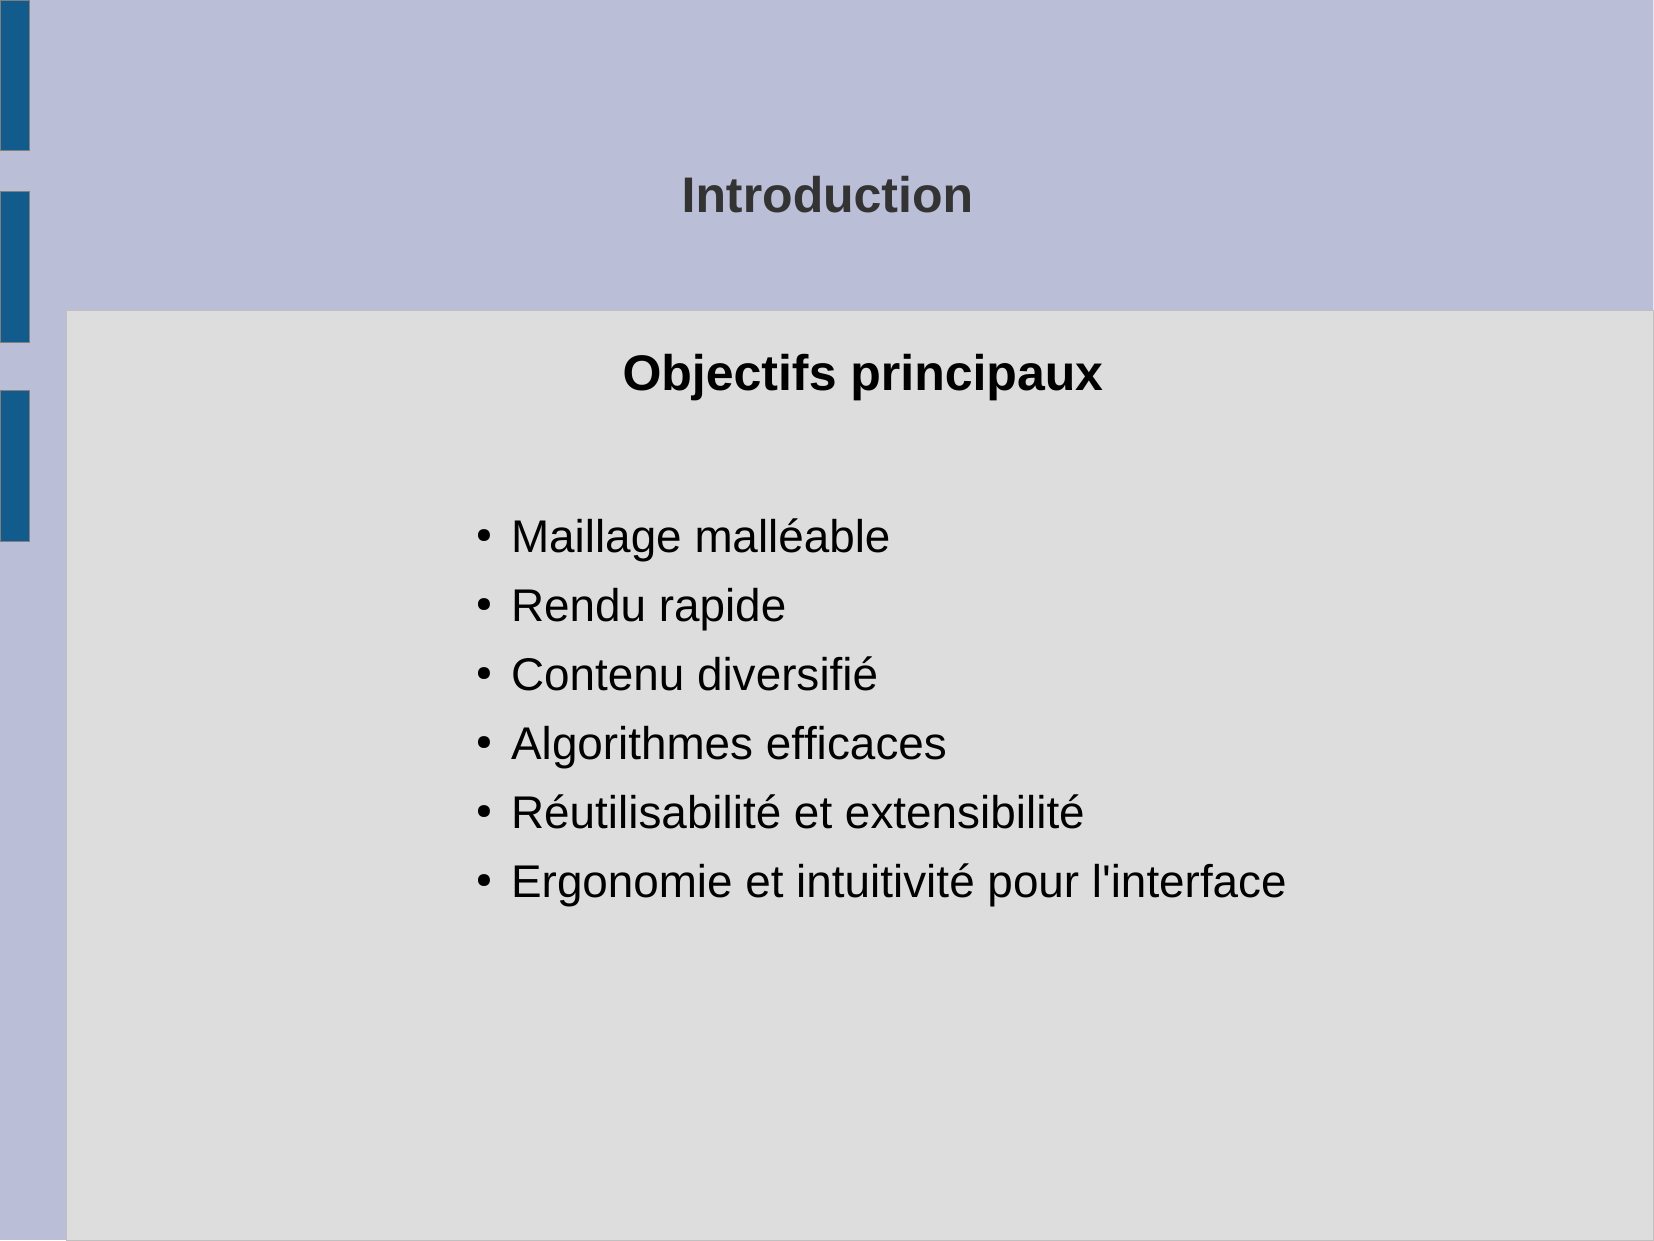

# Introduction
Objectifs principaux
Maillage malléable
Rendu rapide
Contenu diversifié
Algorithmes efficaces
Réutilisabilité et extensibilité
Ergonomie et intuitivité pour l'interface